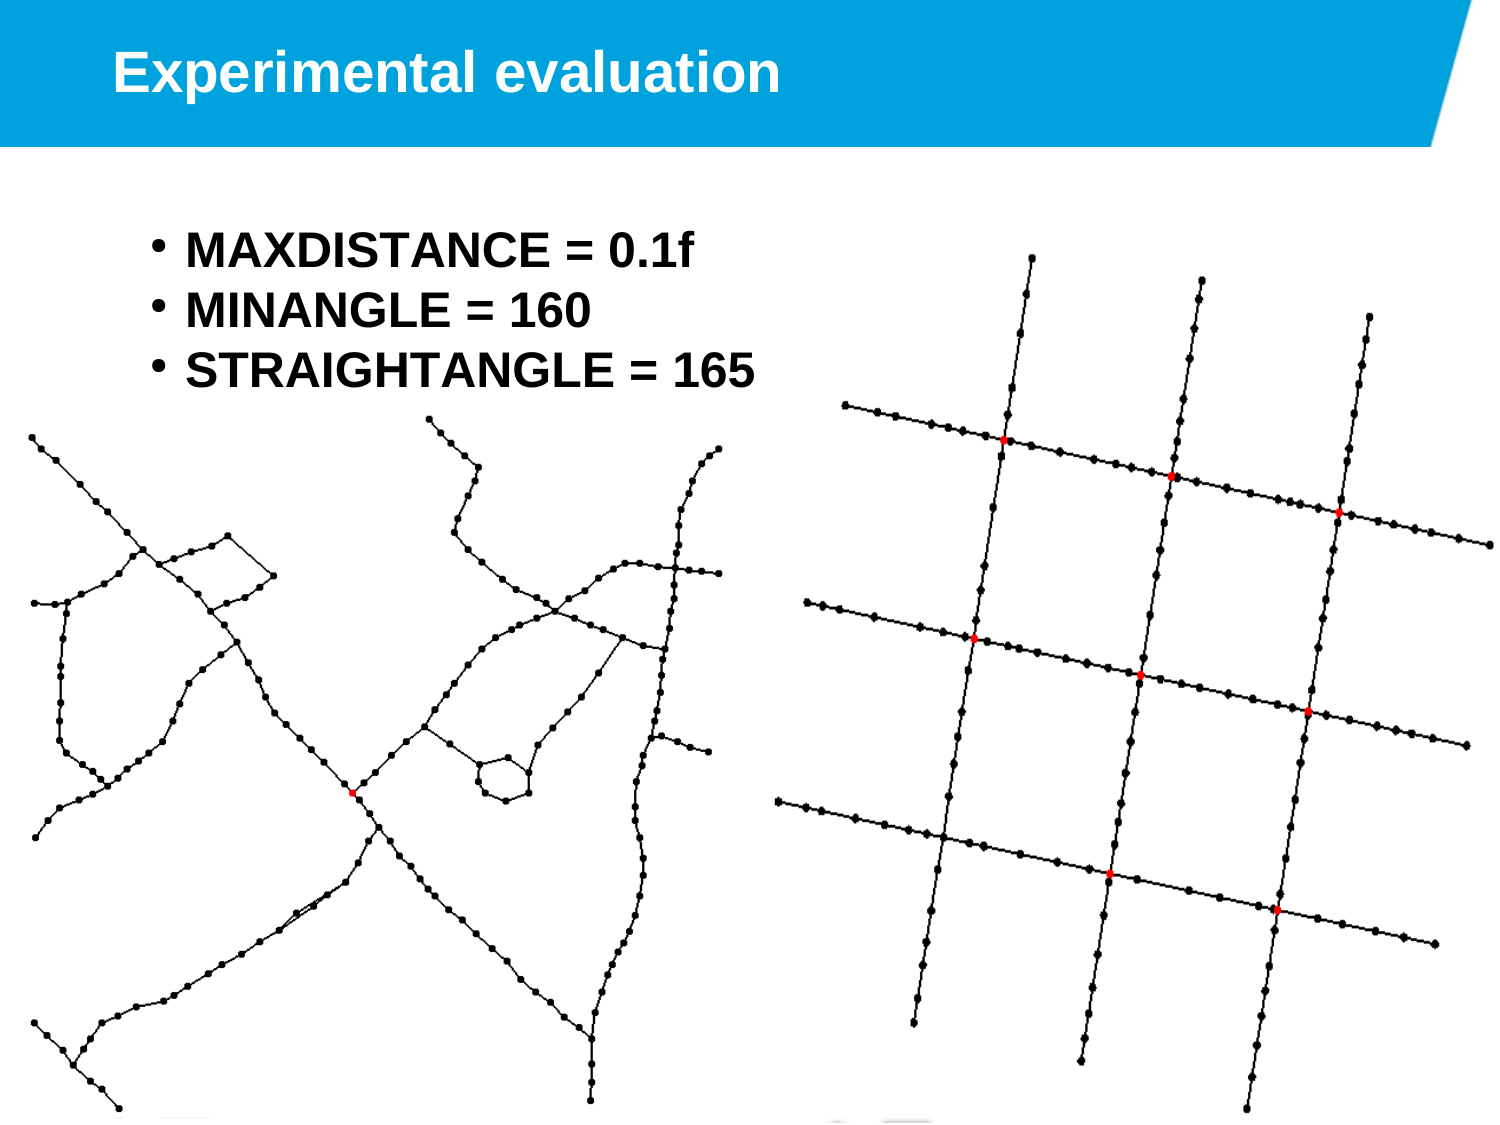

Experimental evaluation
MAXDISTANCE = 0.1f
MINANGLE = 160
STRAIGHTANGLE = 165